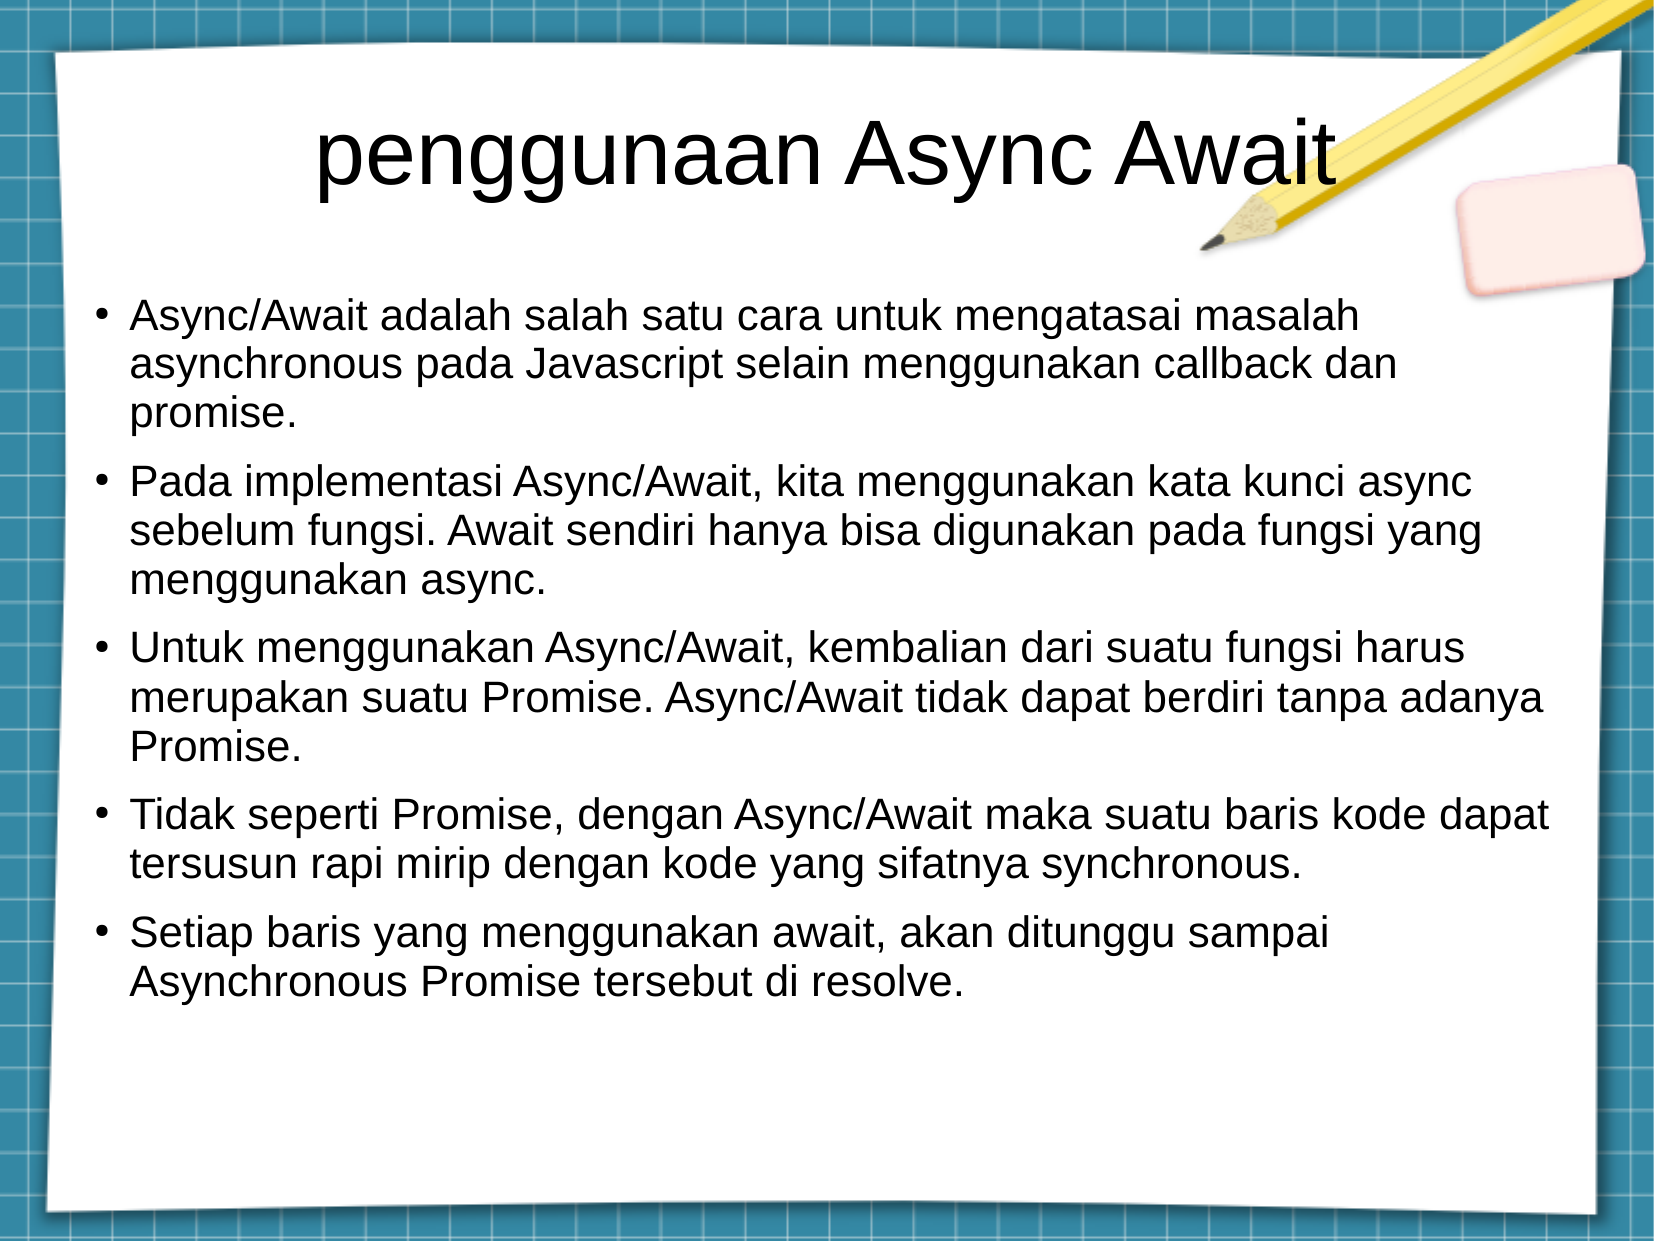

# penggunaan Async Await
Async/Await adalah salah satu cara untuk mengatasai masalah asynchronous pada Javascript selain menggunakan callback dan promise.
Pada implementasi Async/Await, kita menggunakan kata kunci async sebelum fungsi. Await sendiri hanya bisa digunakan pada fungsi yang menggunakan async.
Untuk menggunakan Async/Await, kembalian dari suatu fungsi harus merupakan suatu Promise. Async/Await tidak dapat berdiri tanpa adanya Promise.
Tidak seperti Promise, dengan Async/Await maka suatu baris kode dapat tersusun rapi mirip dengan kode yang sifatnya synchronous.
Setiap baris yang menggunakan await, akan ditunggu sampai Asynchronous Promise tersebut di resolve.